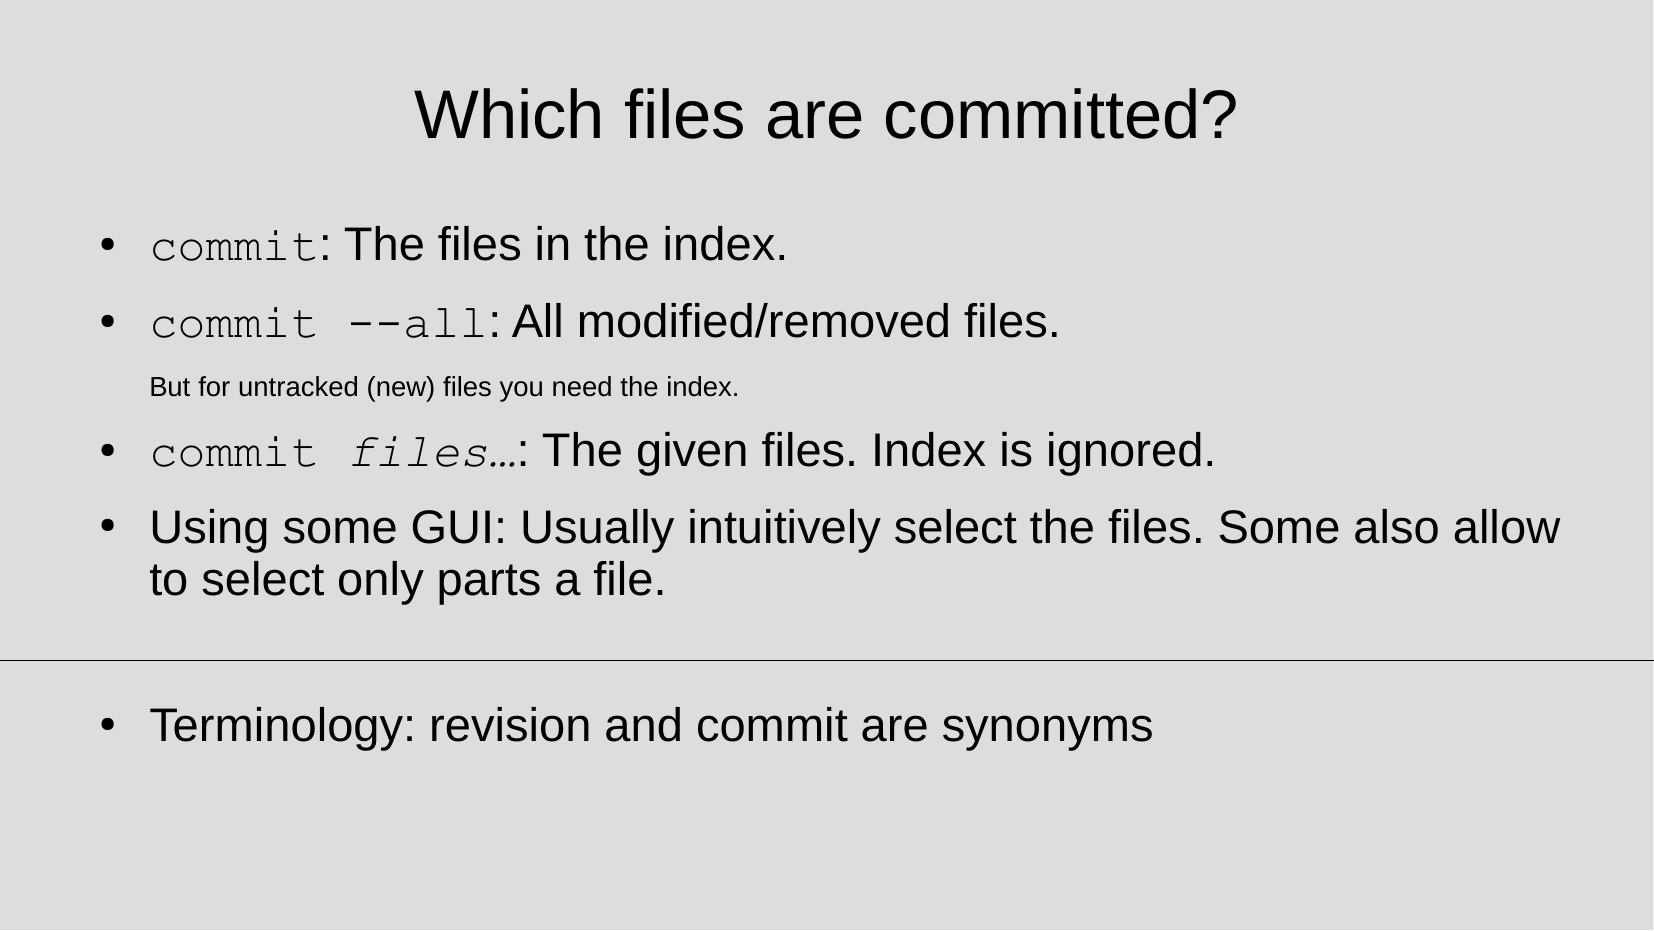

# Which files are committed?
commit: The files in the index.
commit --all: All modified/removed files.
But for untracked (new) files you need the index.
commit files…: The given files. Index is ignored.
Using some GUI: Usually intuitively select the files. Some also allow to select only parts a file.
Terminology: revision and commit are synonyms